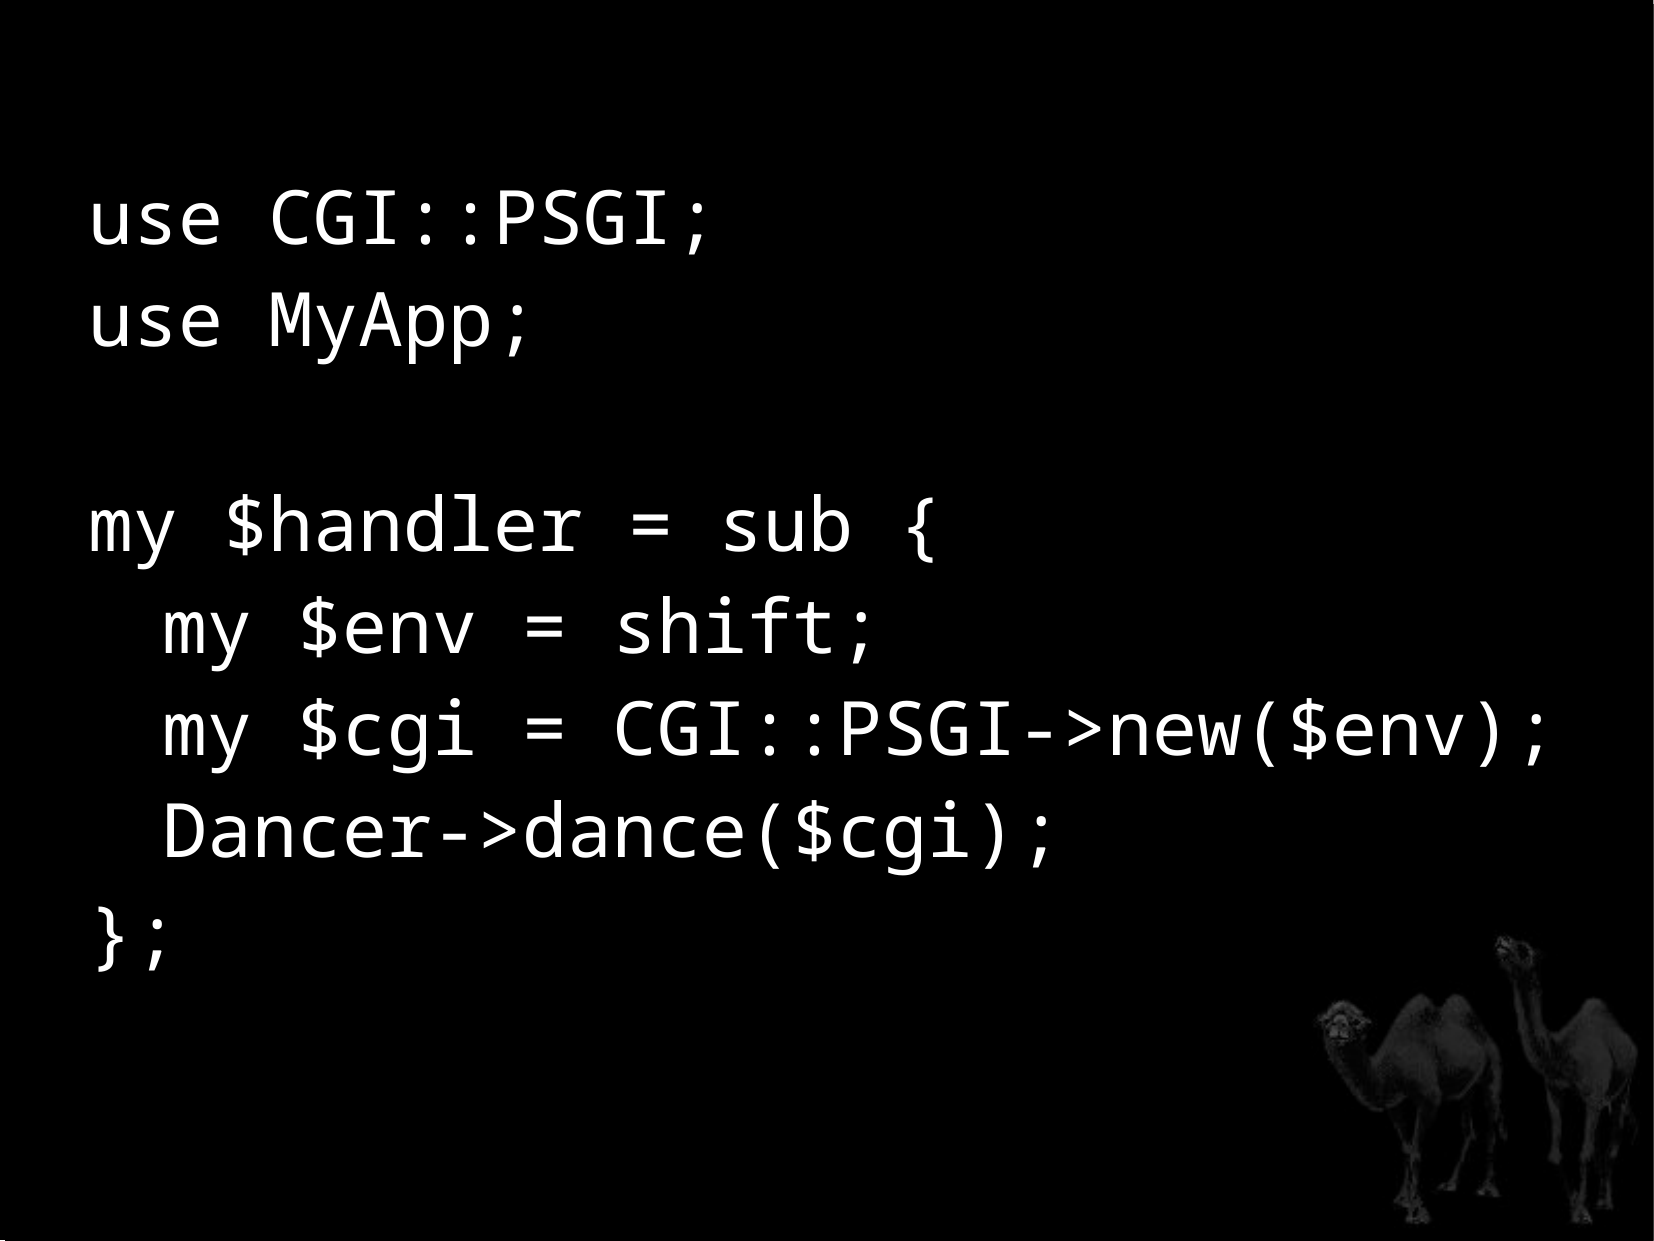

# use CGI::PSGI;
use MyApp;
my $handler = sub {
	my $env = shift;
	my $cgi = CGI::PSGI->new($env);
	Dancer->dance($cgi);
};